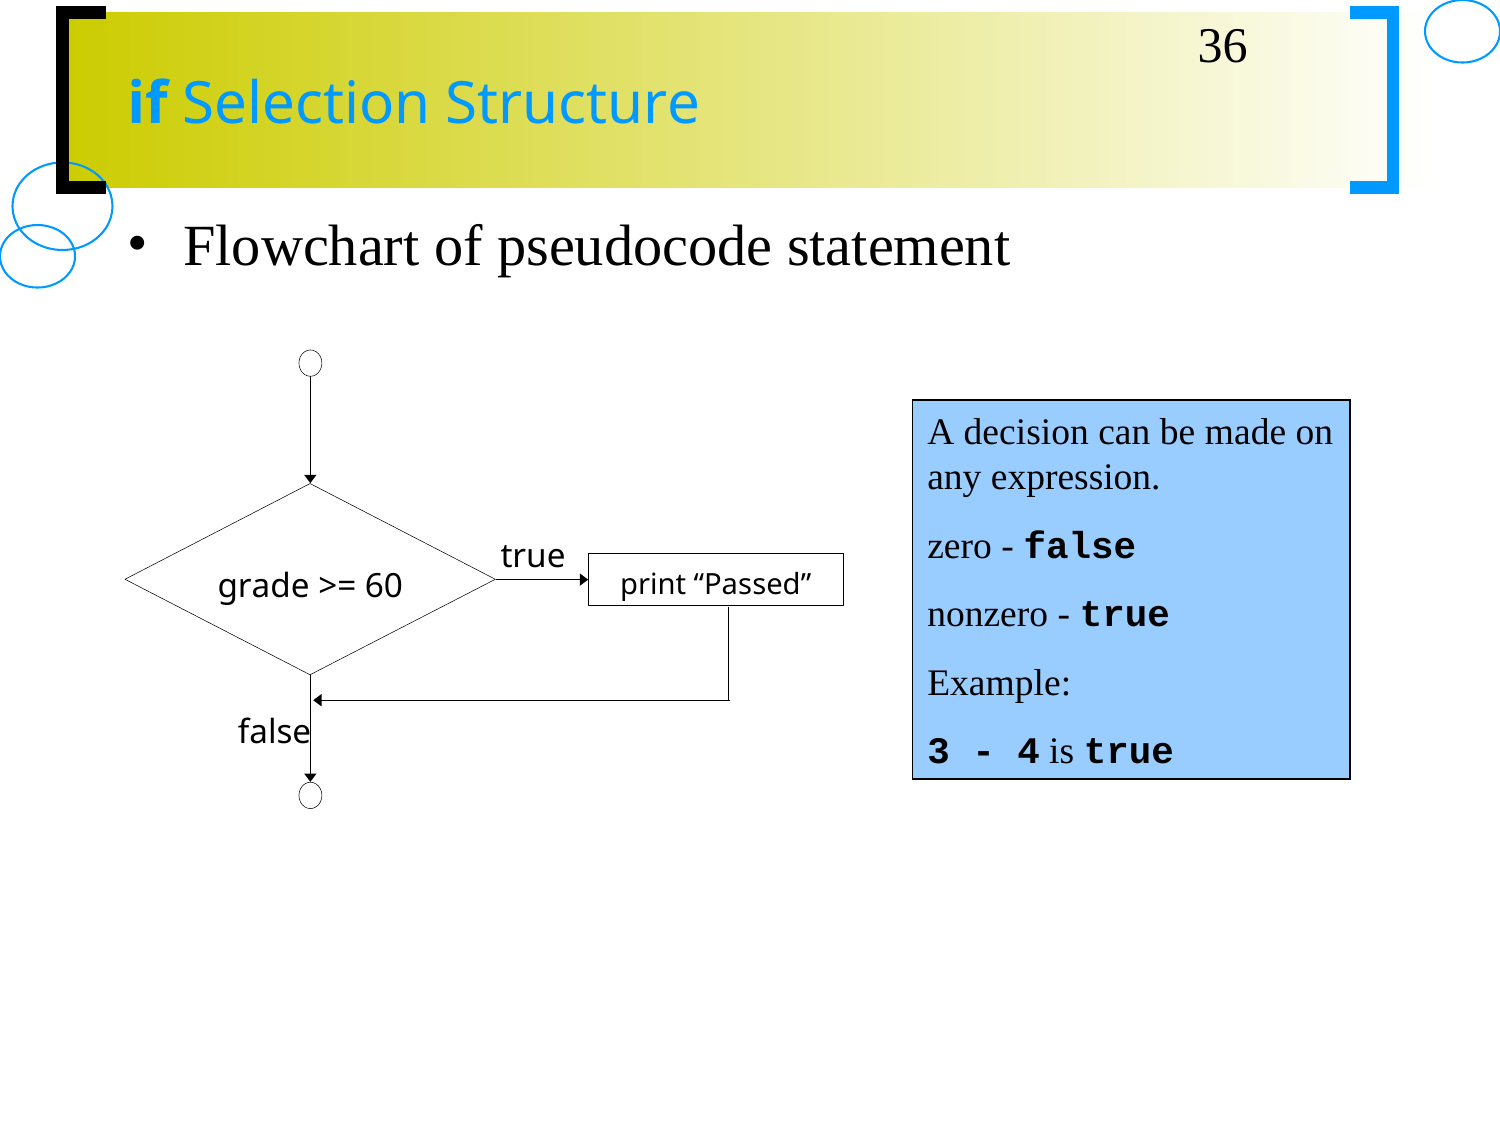

36
# if Selection Structure
Flowchart of pseudocode statement
grade >= 60
true
print “Passed”
false
A decision can be made on any expression.
zero - false
nonzero - true
Example:
3 - 4 is true